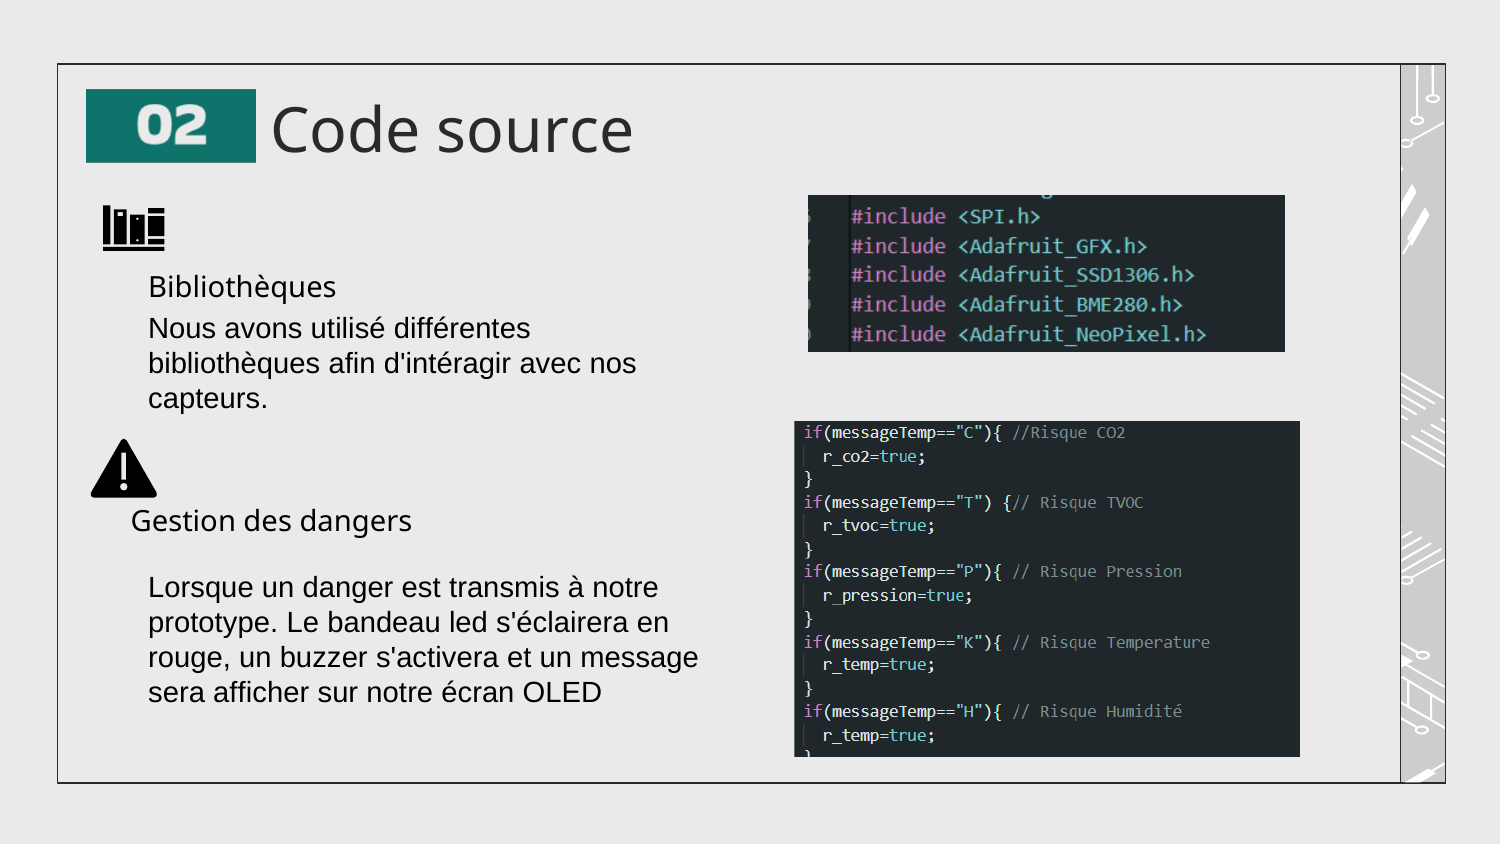

# Code source
Bibliothèques
Nous avons utilisé différentes bibliothèques afin d'intéragir avec nos capteurs.
Gestion des dangers
Lorsque un danger est transmis à notre prototype. Le bandeau led s'éclairera en rouge, un buzzer s'activera et un message sera afficher sur notre écran OLED